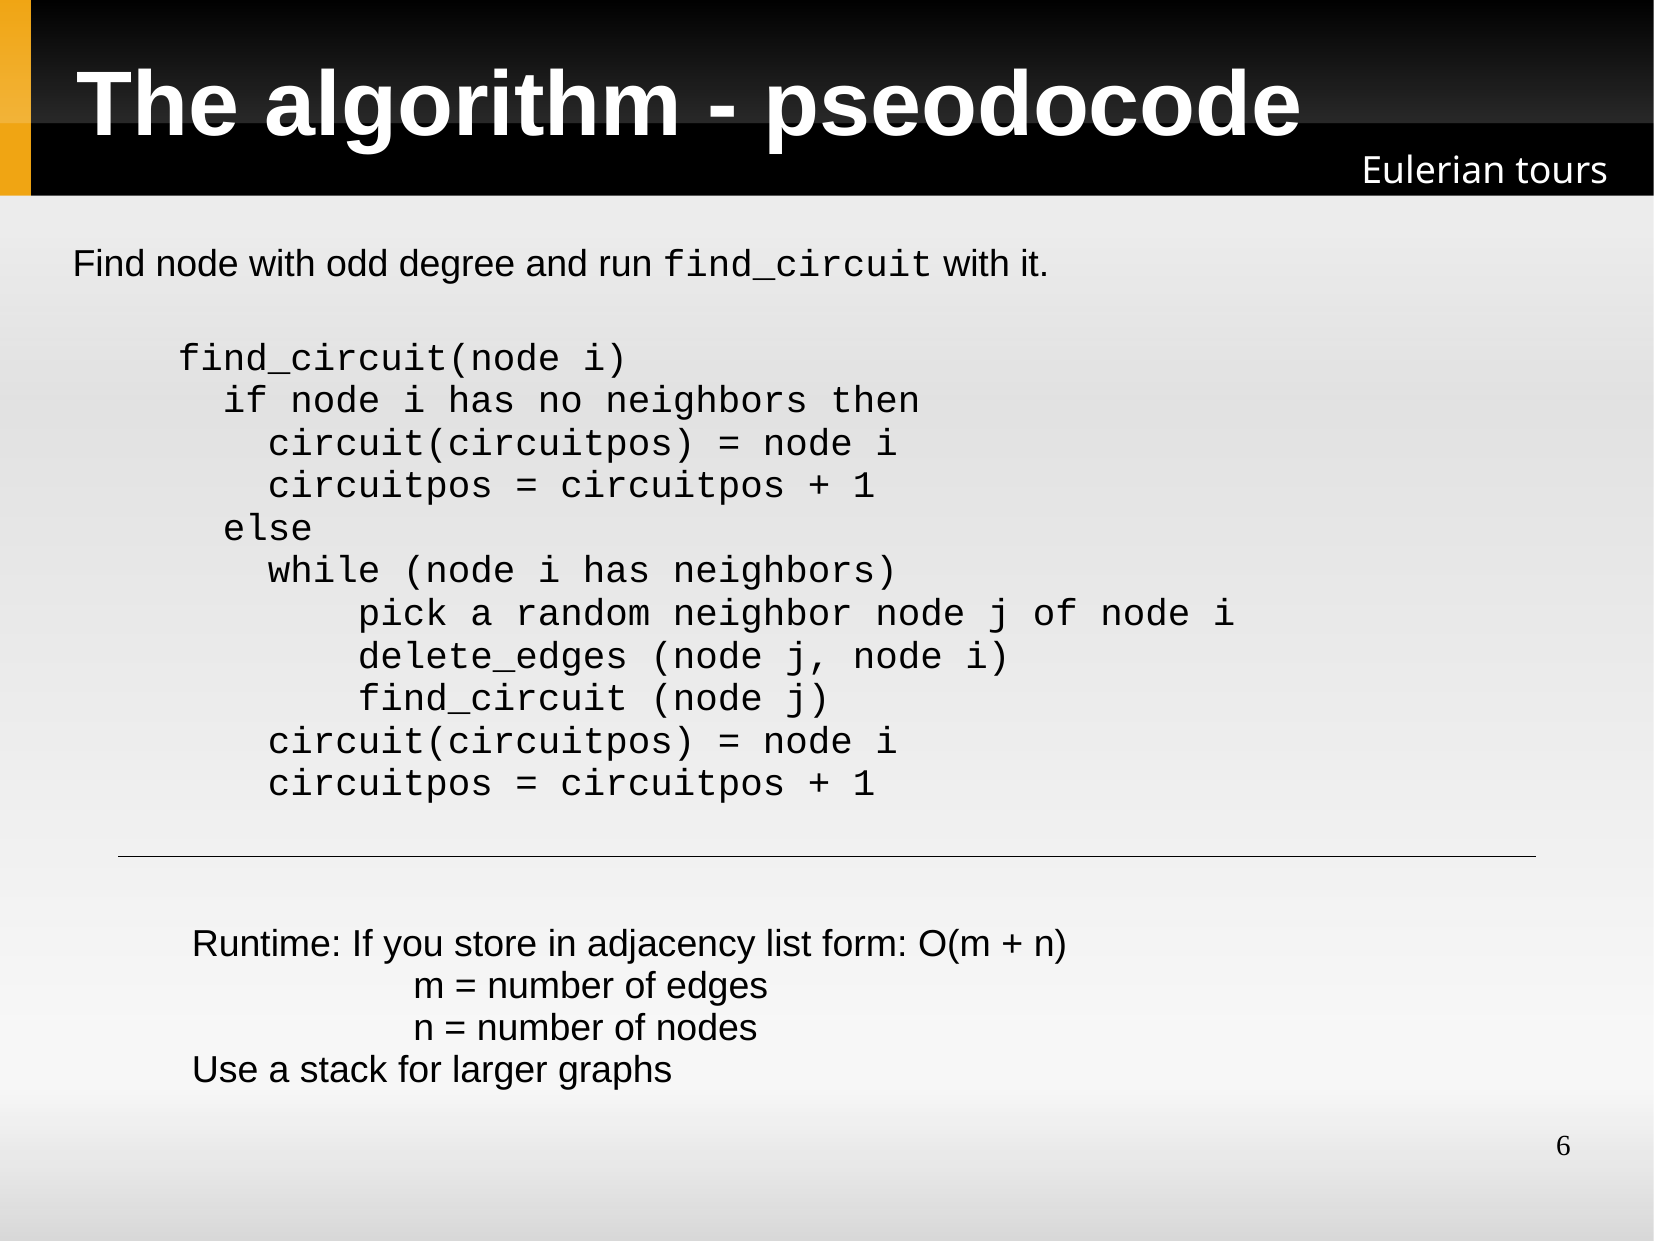

# The algorithm - pseodocode
Find node with odd degree and run find_circuit with it.
 find_circuit(node i)
 if node i has no neighbors then
 circuit(circuitpos) = node i
 circuitpos = circuitpos + 1
 else
 while (node i has neighbors)
 pick a random neighbor node j of node i
 delete_edges (node j, node i)
 find_circuit (node j)
 circuit(circuitpos) = node i
 circuitpos = circuitpos + 1
Runtime: If you store in adjacency list form: O(m + n)
			m = number of edges
			n = number of nodes
Use a stack for larger graphs
6